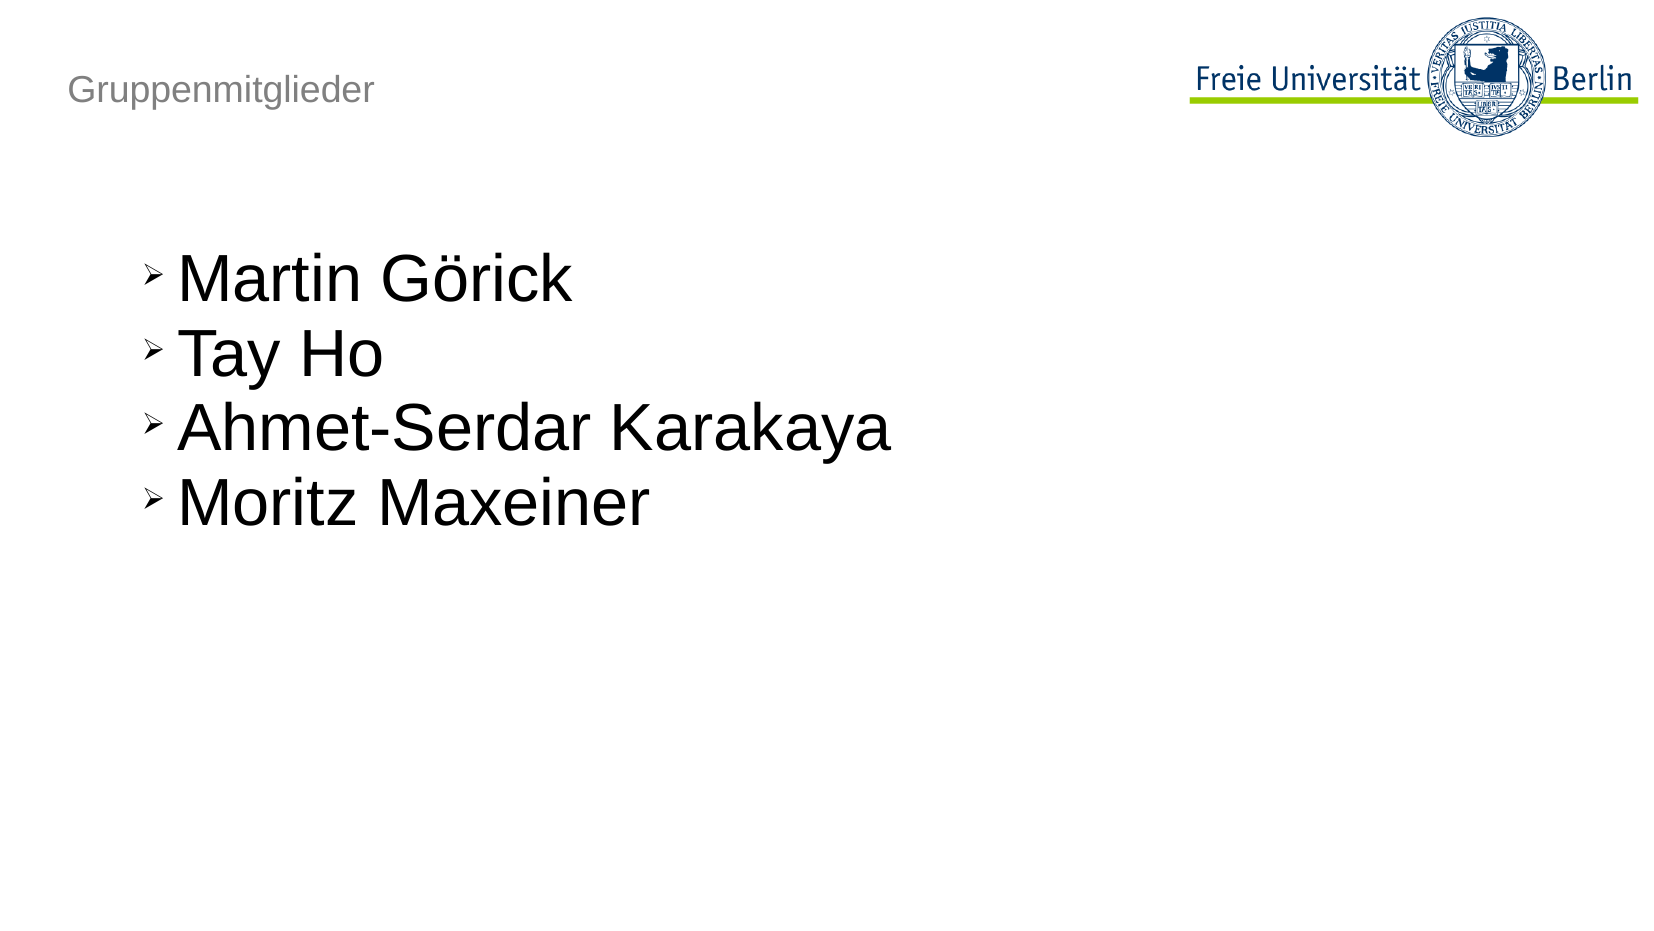

Gruppenmitglieder
Martin Görick
Tay Ho
Ahmet-Serdar Karakaya
Moritz Maxeiner